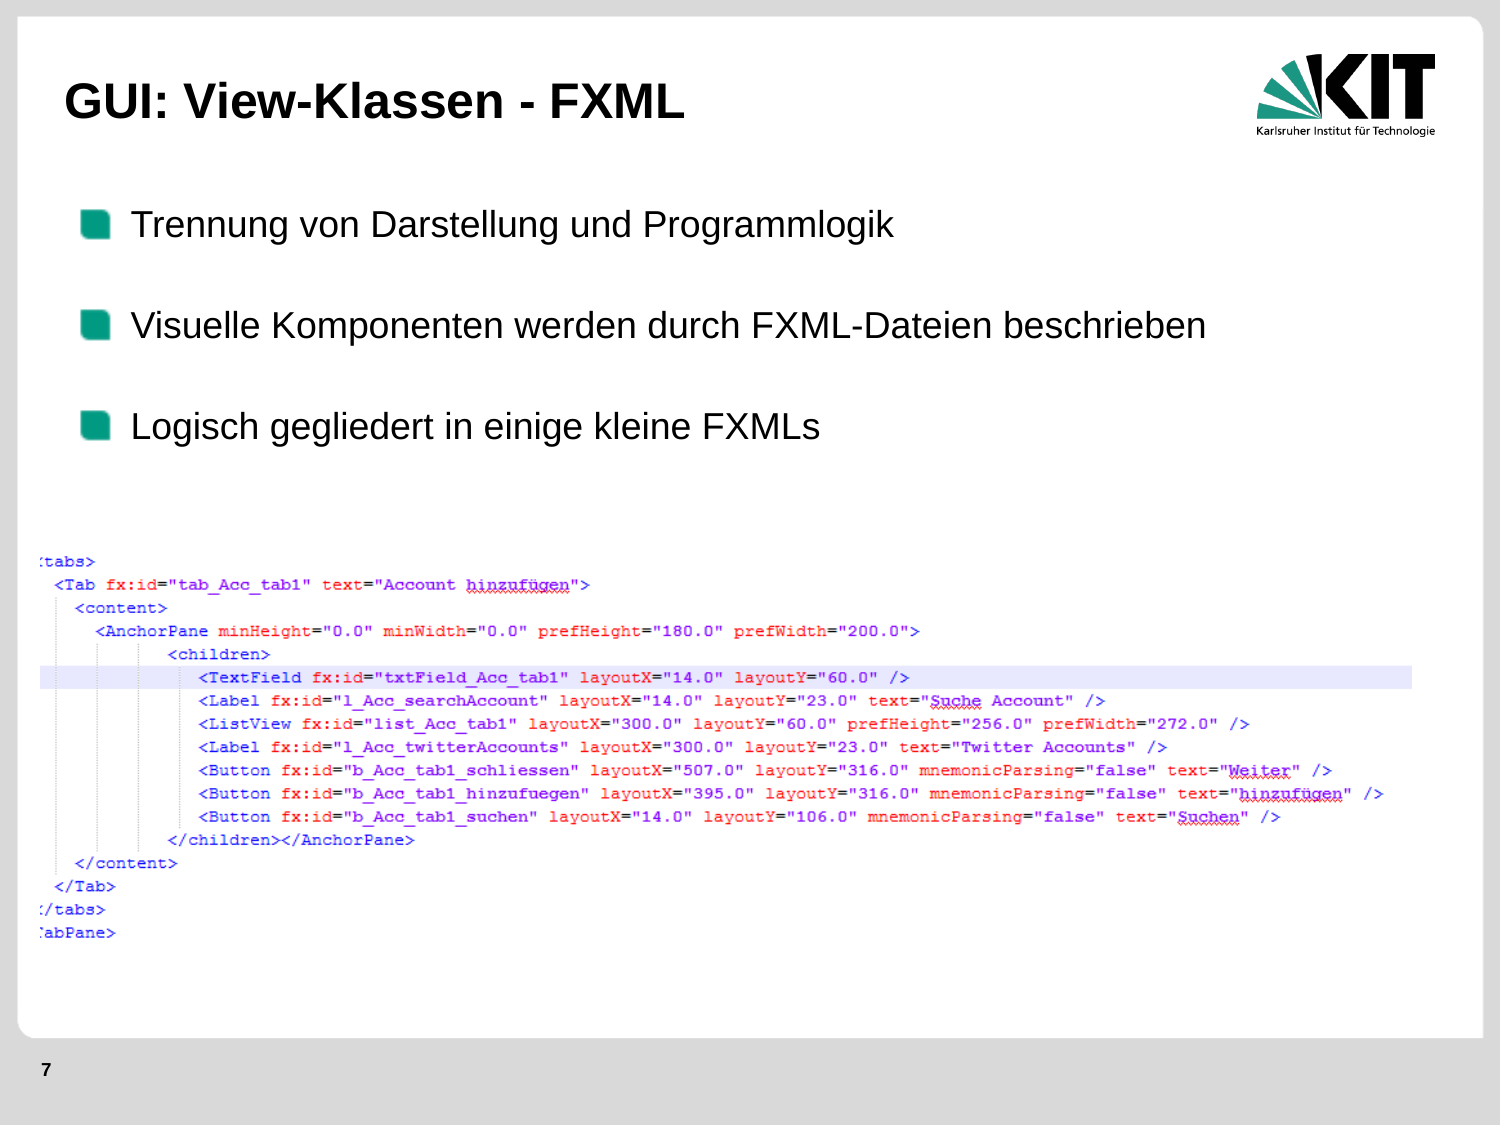

# GUI: View-Klassen - FXML
Trennung von Darstellung und Programmlogik
Visuelle Komponenten werden durch FXML-Dateien beschrieben
Logisch gegliedert in einige kleine FXMLs